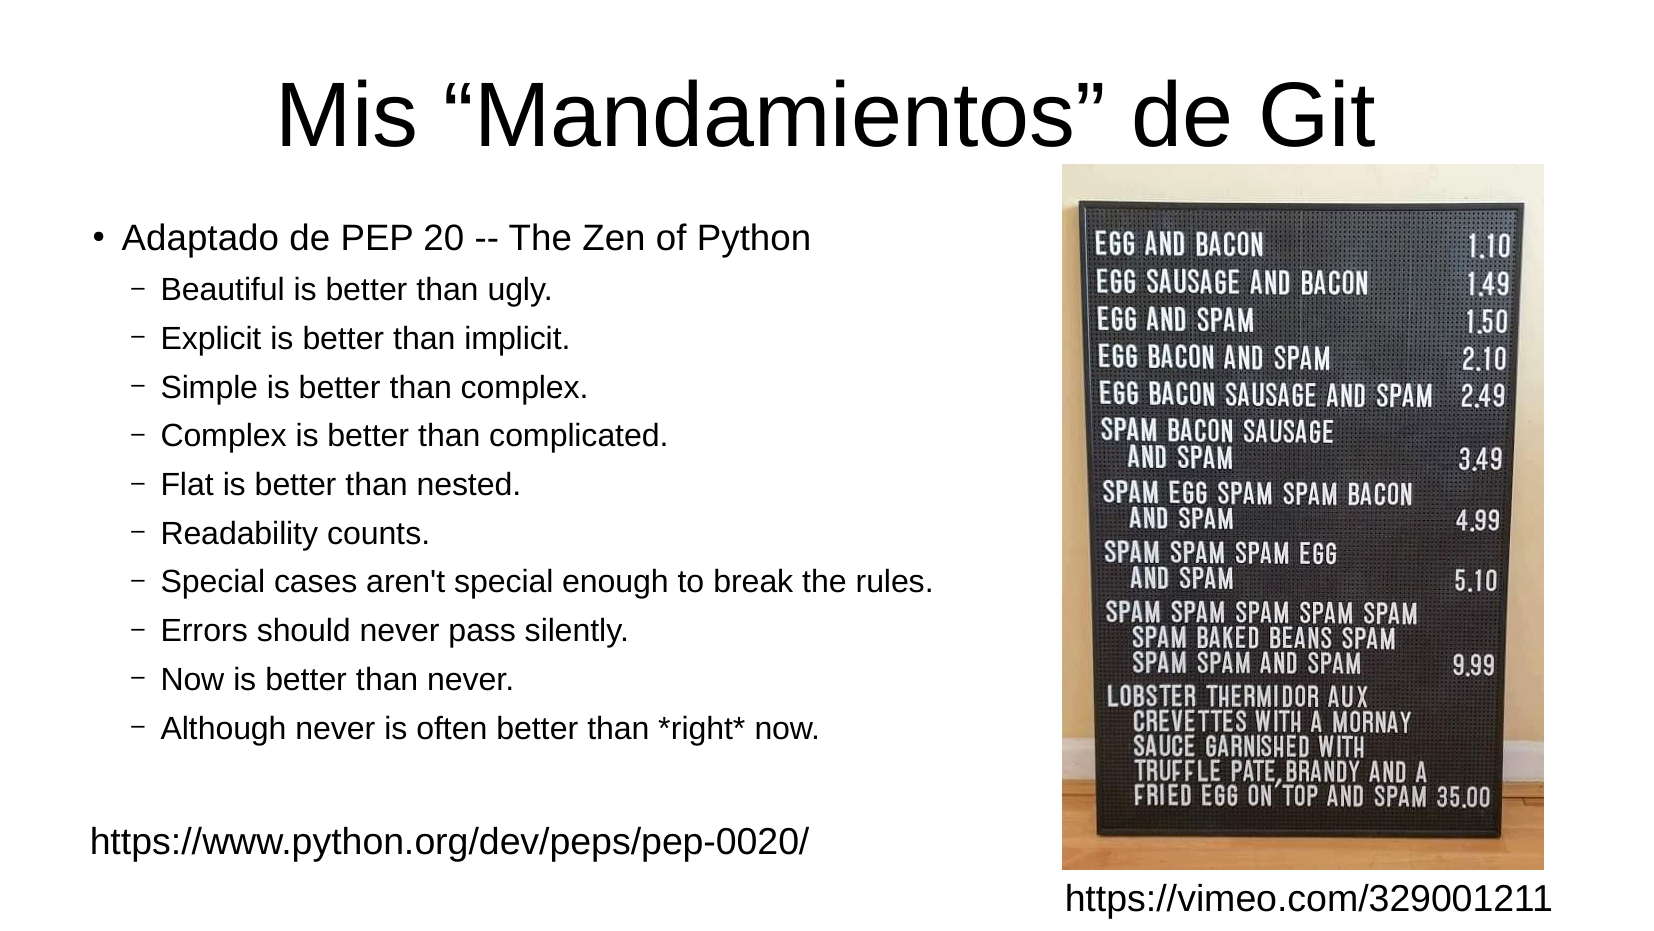

# Mis “Mandamientos” de Git
Adaptado de PEP 20 -- The Zen of Python
Beautiful is better than ugly.
Explicit is better than implicit.
Simple is better than complex.
Complex is better than complicated.
Flat is better than nested.
Readability counts.
Special cases aren't special enough to break the rules.
Errors should never pass silently.
Now is better than never.
Although never is often better than *right* now.
https://www.python.org/dev/peps/pep-0020/
https://vimeo.com/329001211